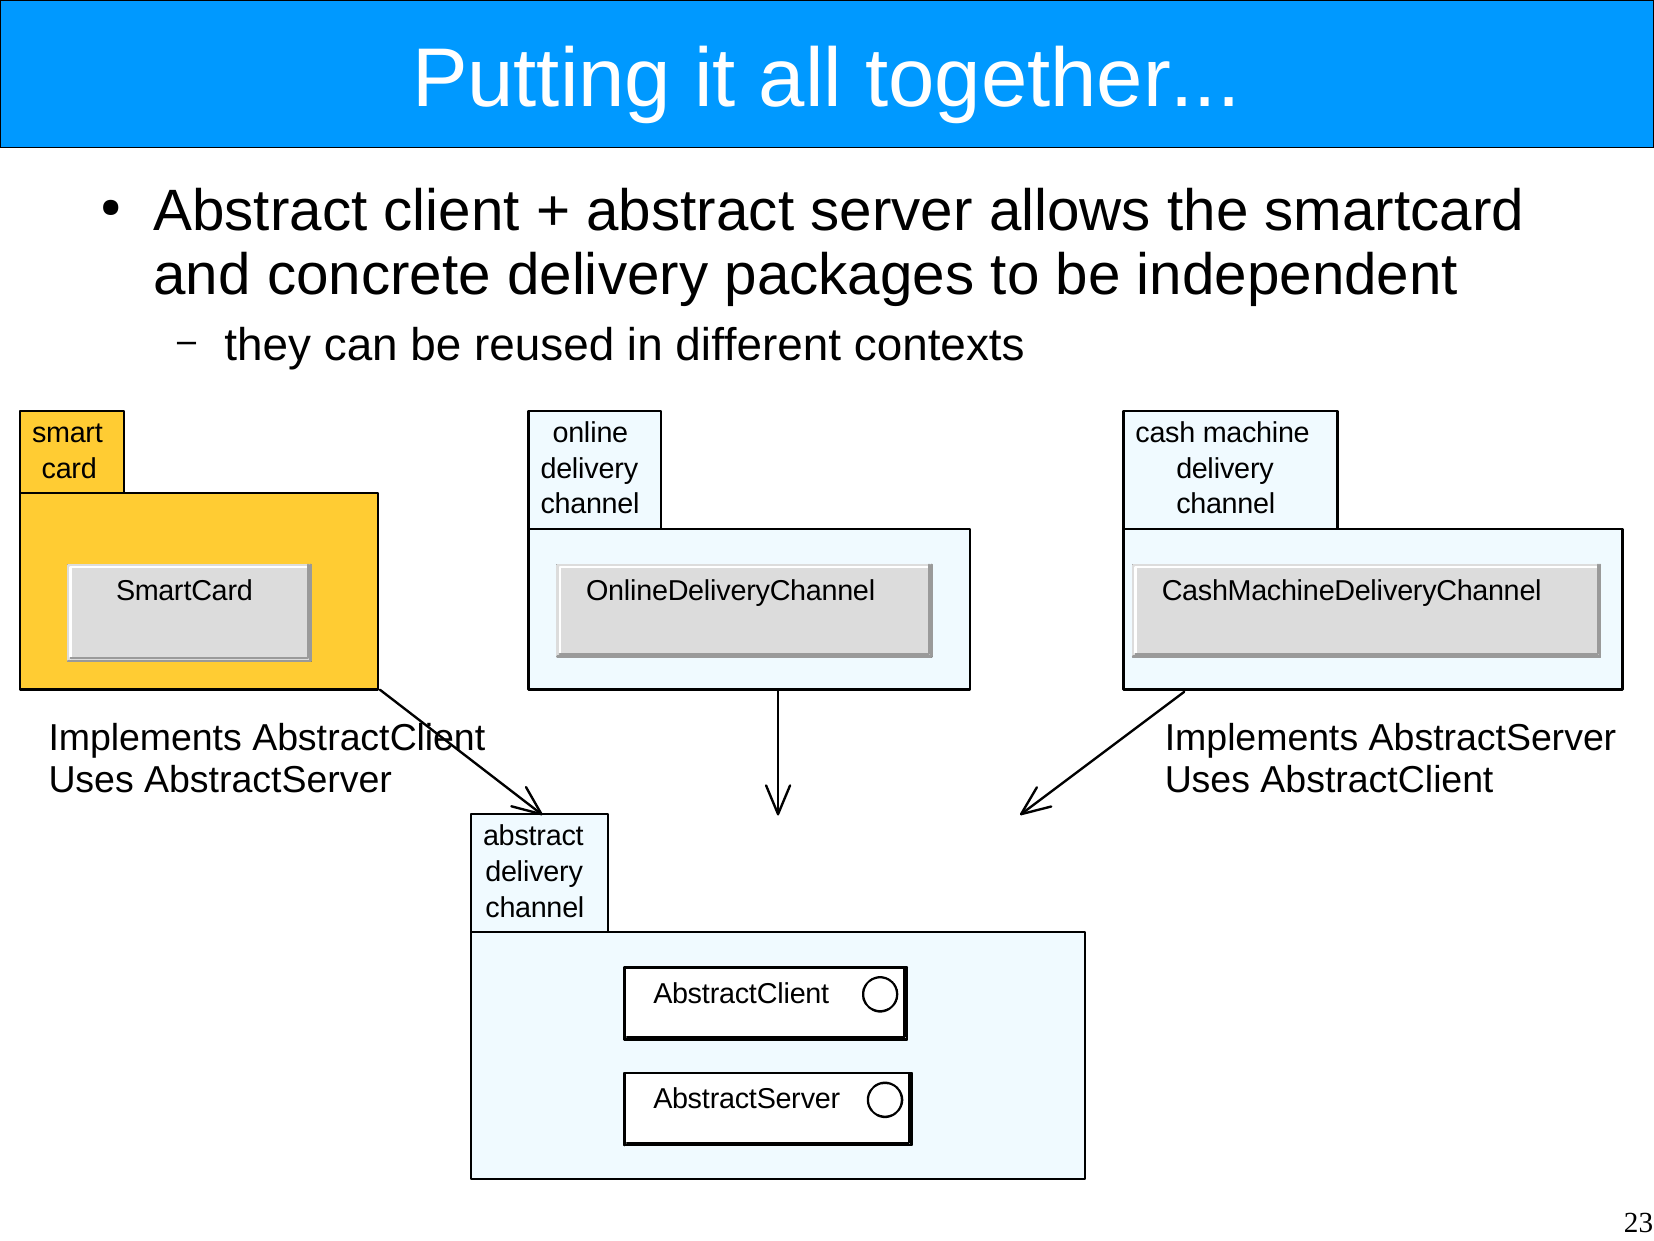

# Putting it all together...
Abstract client + abstract server allows the smartcard and concrete delivery packages to be independent
they can be reused in different contexts
Implements AbstractClient
Uses AbstractServer
Implements AbstractServer
Uses AbstractClient
23